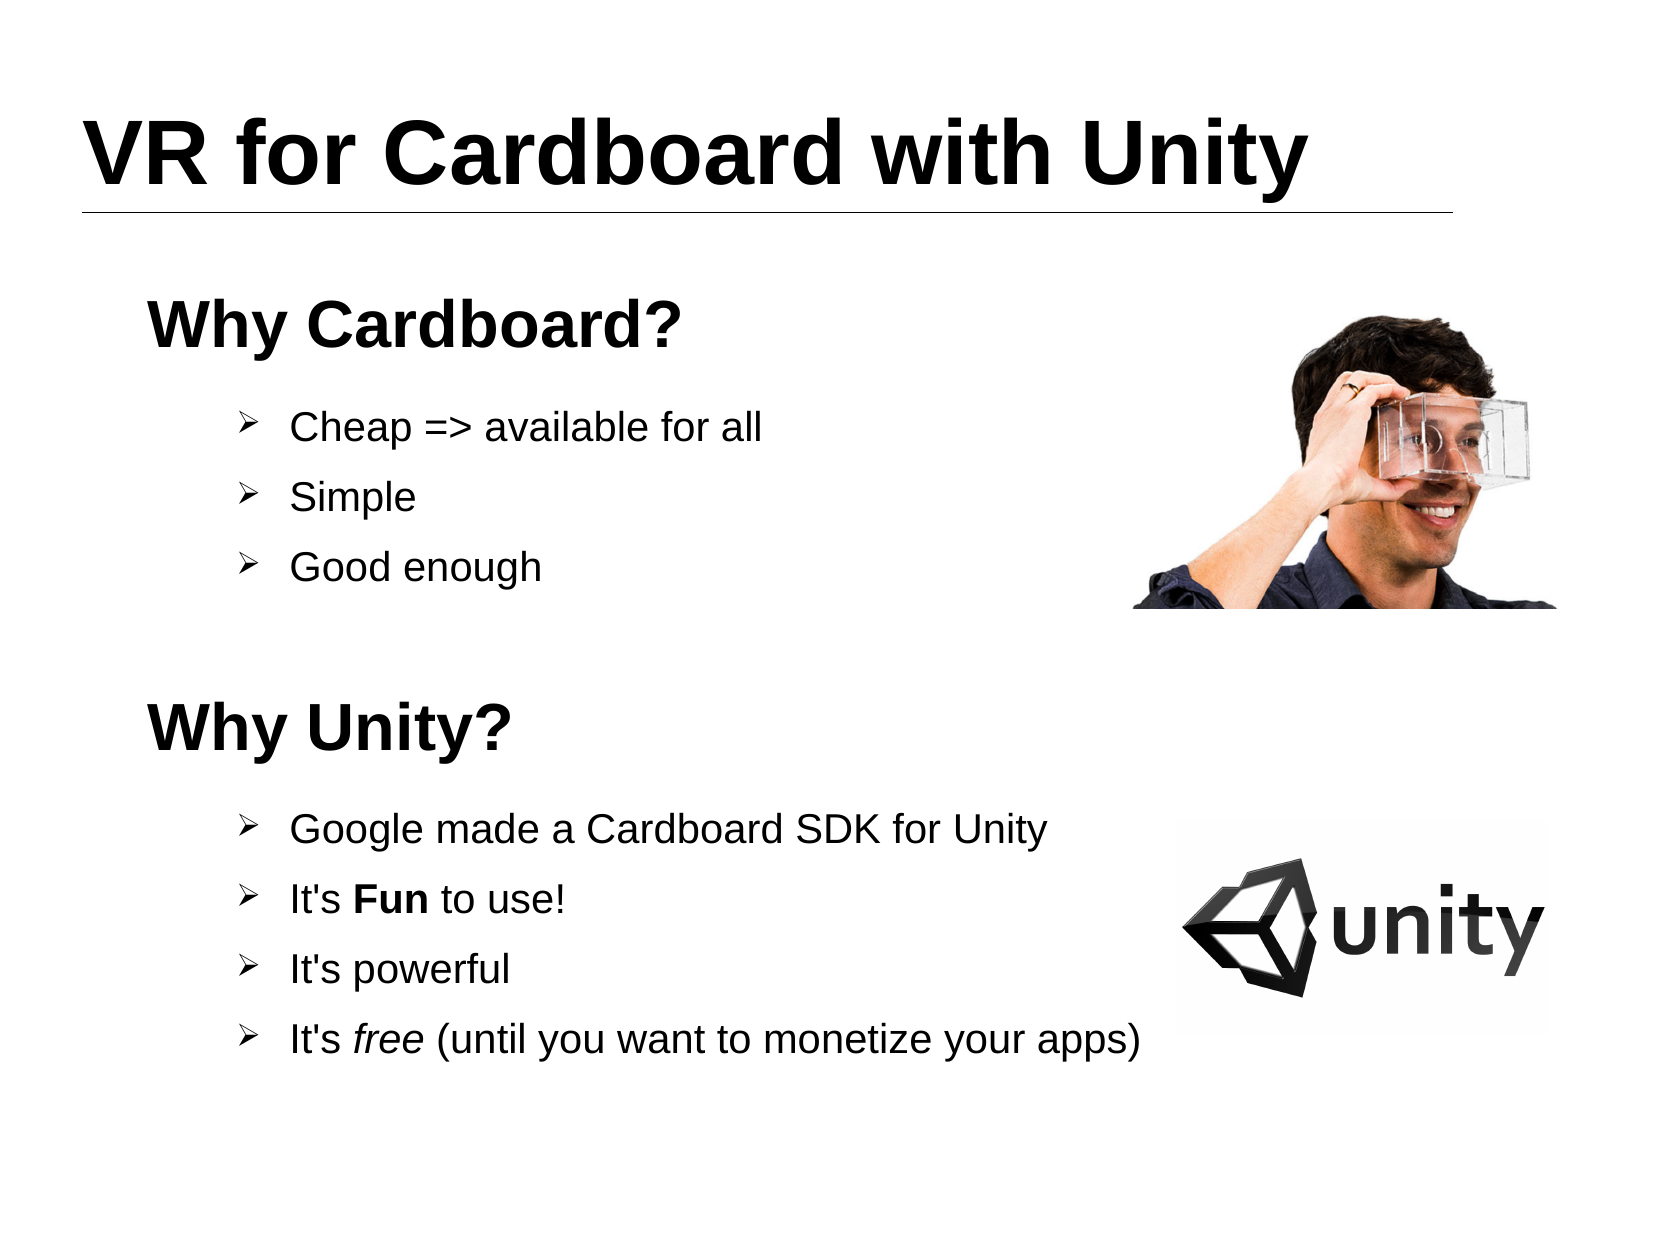

# VR for Cardboard with Unity
Why Cardboard?
Cheap => available for all
Simple
Good enough
Why Unity?
Google made a Cardboard SDK for Unity
It's Fun to use!
It's powerful
It's free (until you want to monetize your apps)